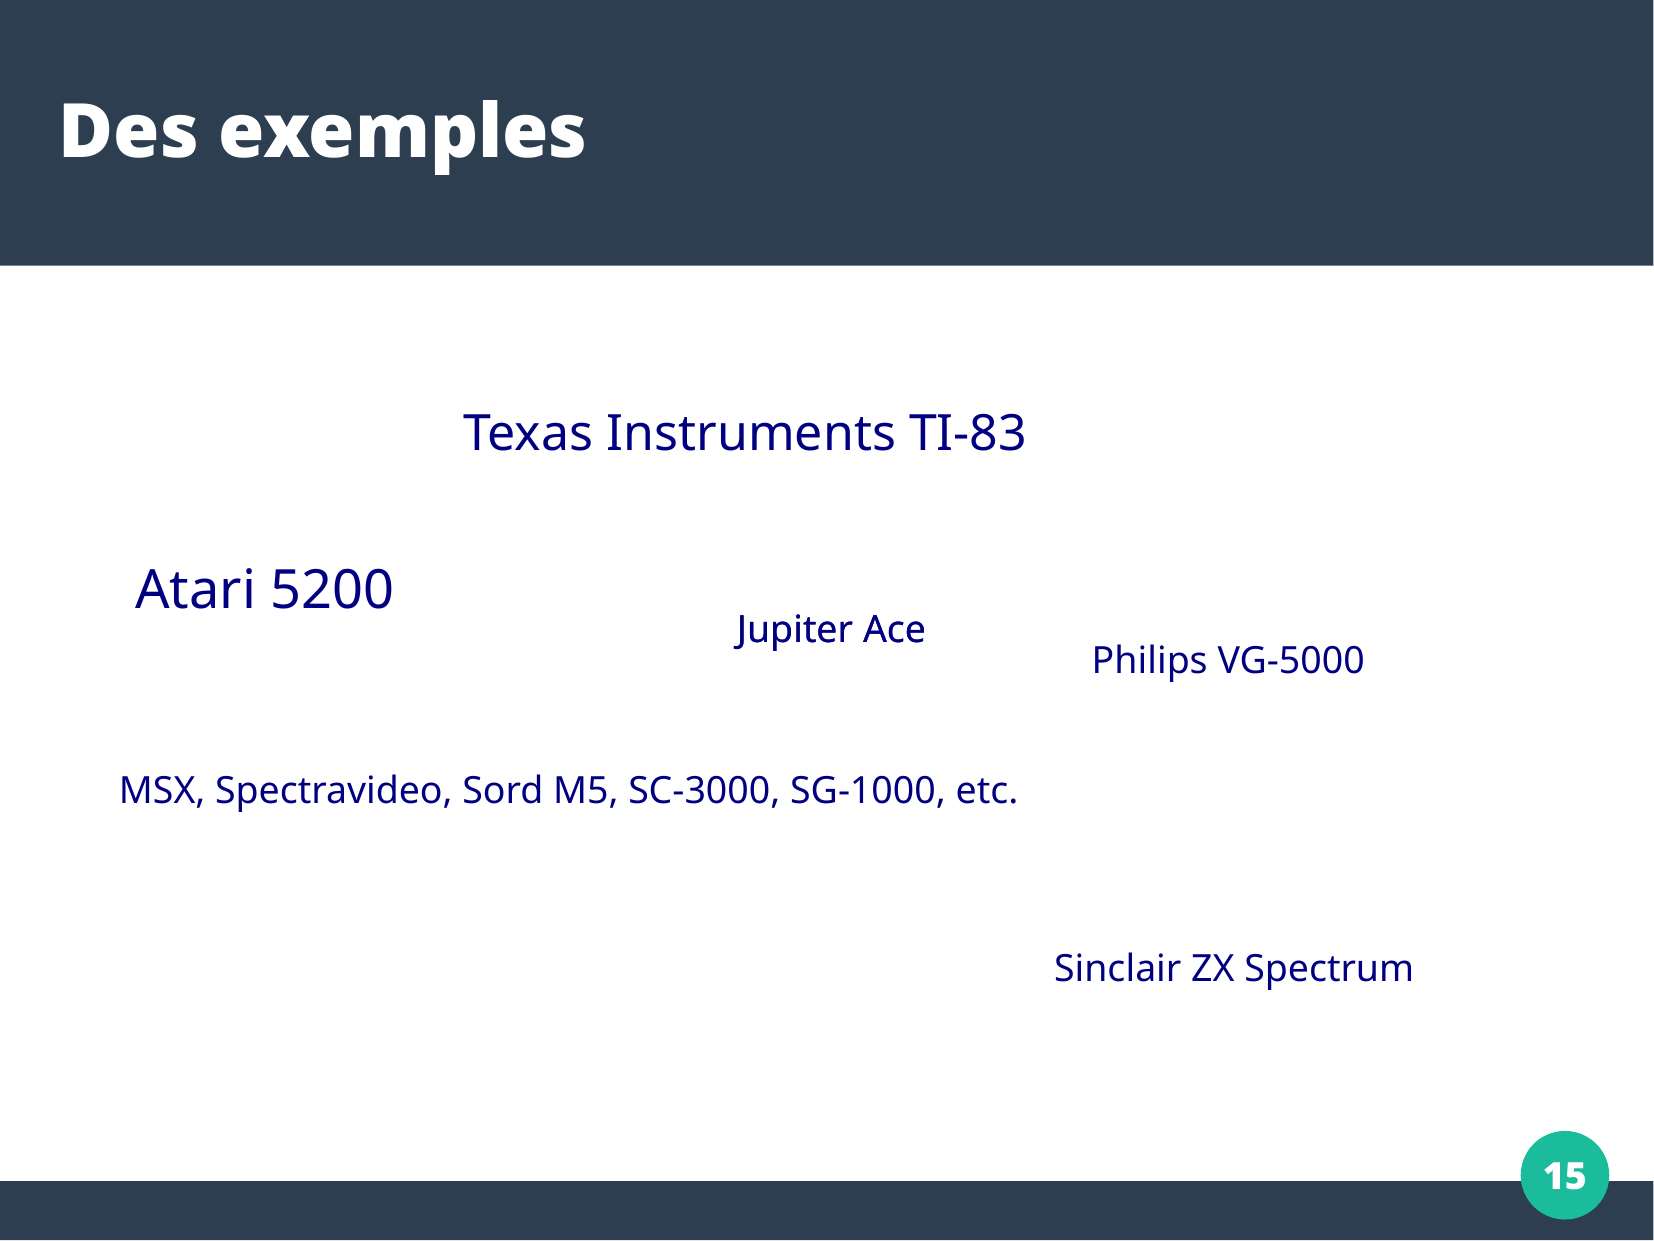

# Des exemples
Texas Instruments TI-83
Atari 5200
Jupiter Ace
Jupiter Ace
Philips VG-5000
MSX, Spectravideo, Sord M5, SC-3000, SG-1000, etc.
Sinclair ZX Spectrum
15